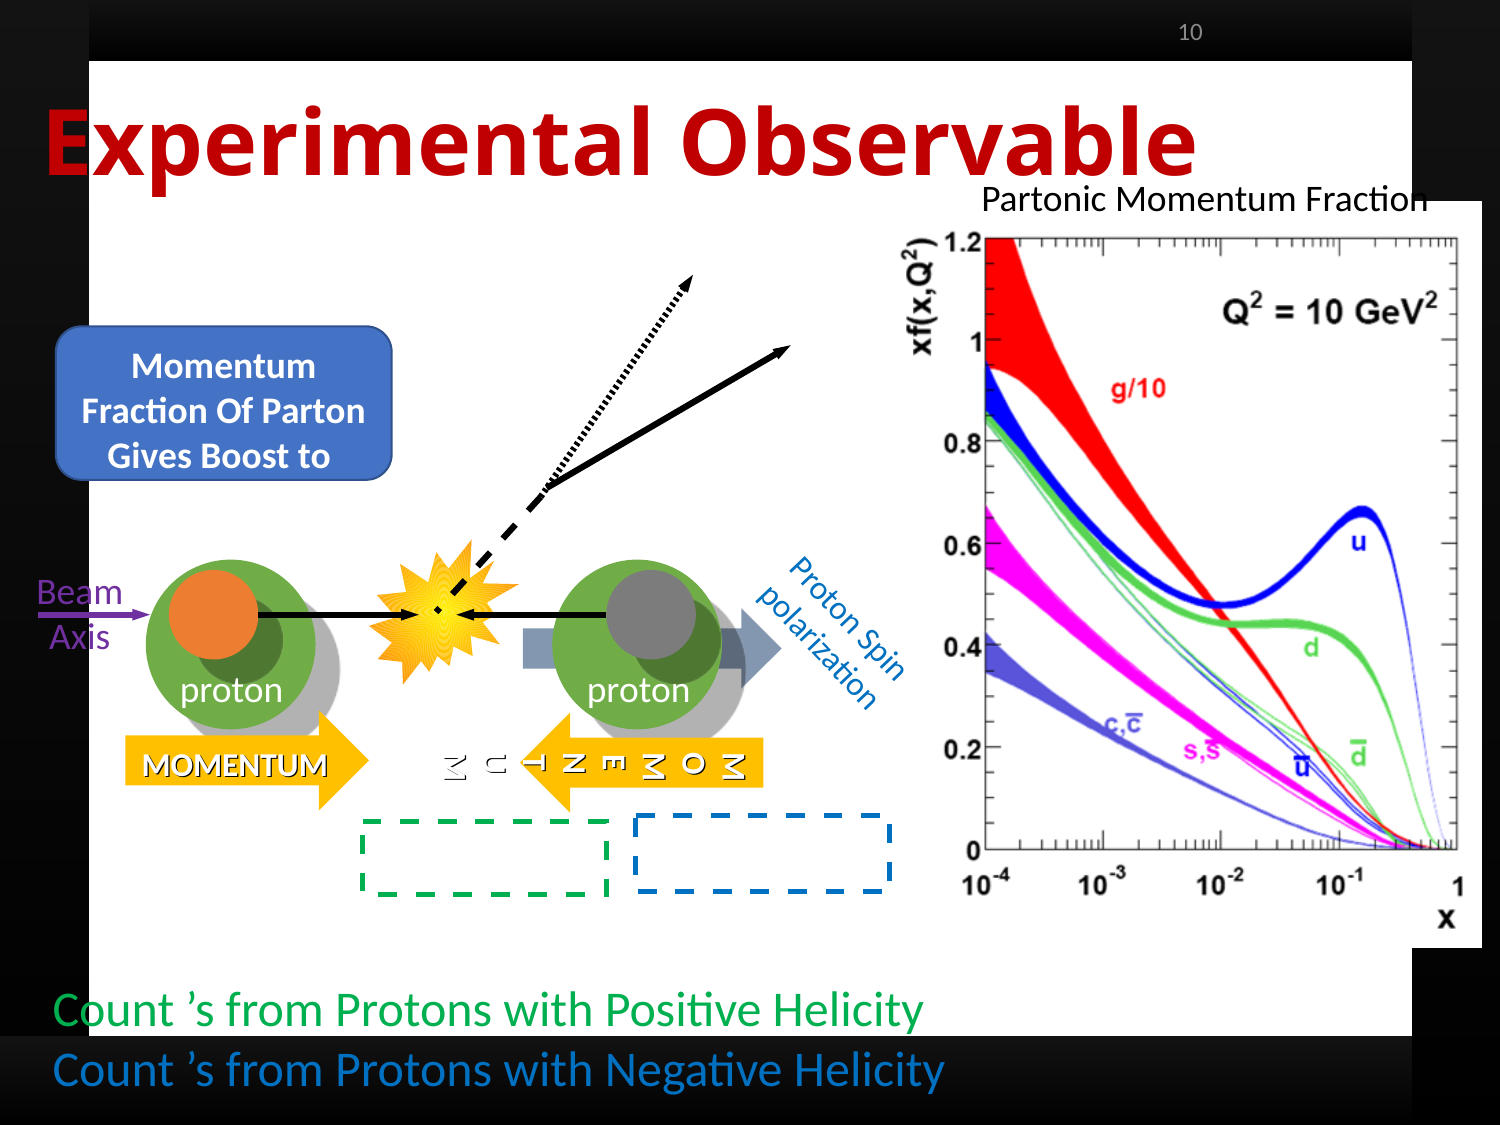

10
# Experimental Observable
Partonic Momentum Fraction
Momentum Fraction Of Parton Gives Boost to
Proton Spin
polarization
MOMENTUM
proton
Beam
Axis
MOMENTUM
proton
Count ’s from Protons with Positive Helicity
Count ’s from Protons with Negative Helicity